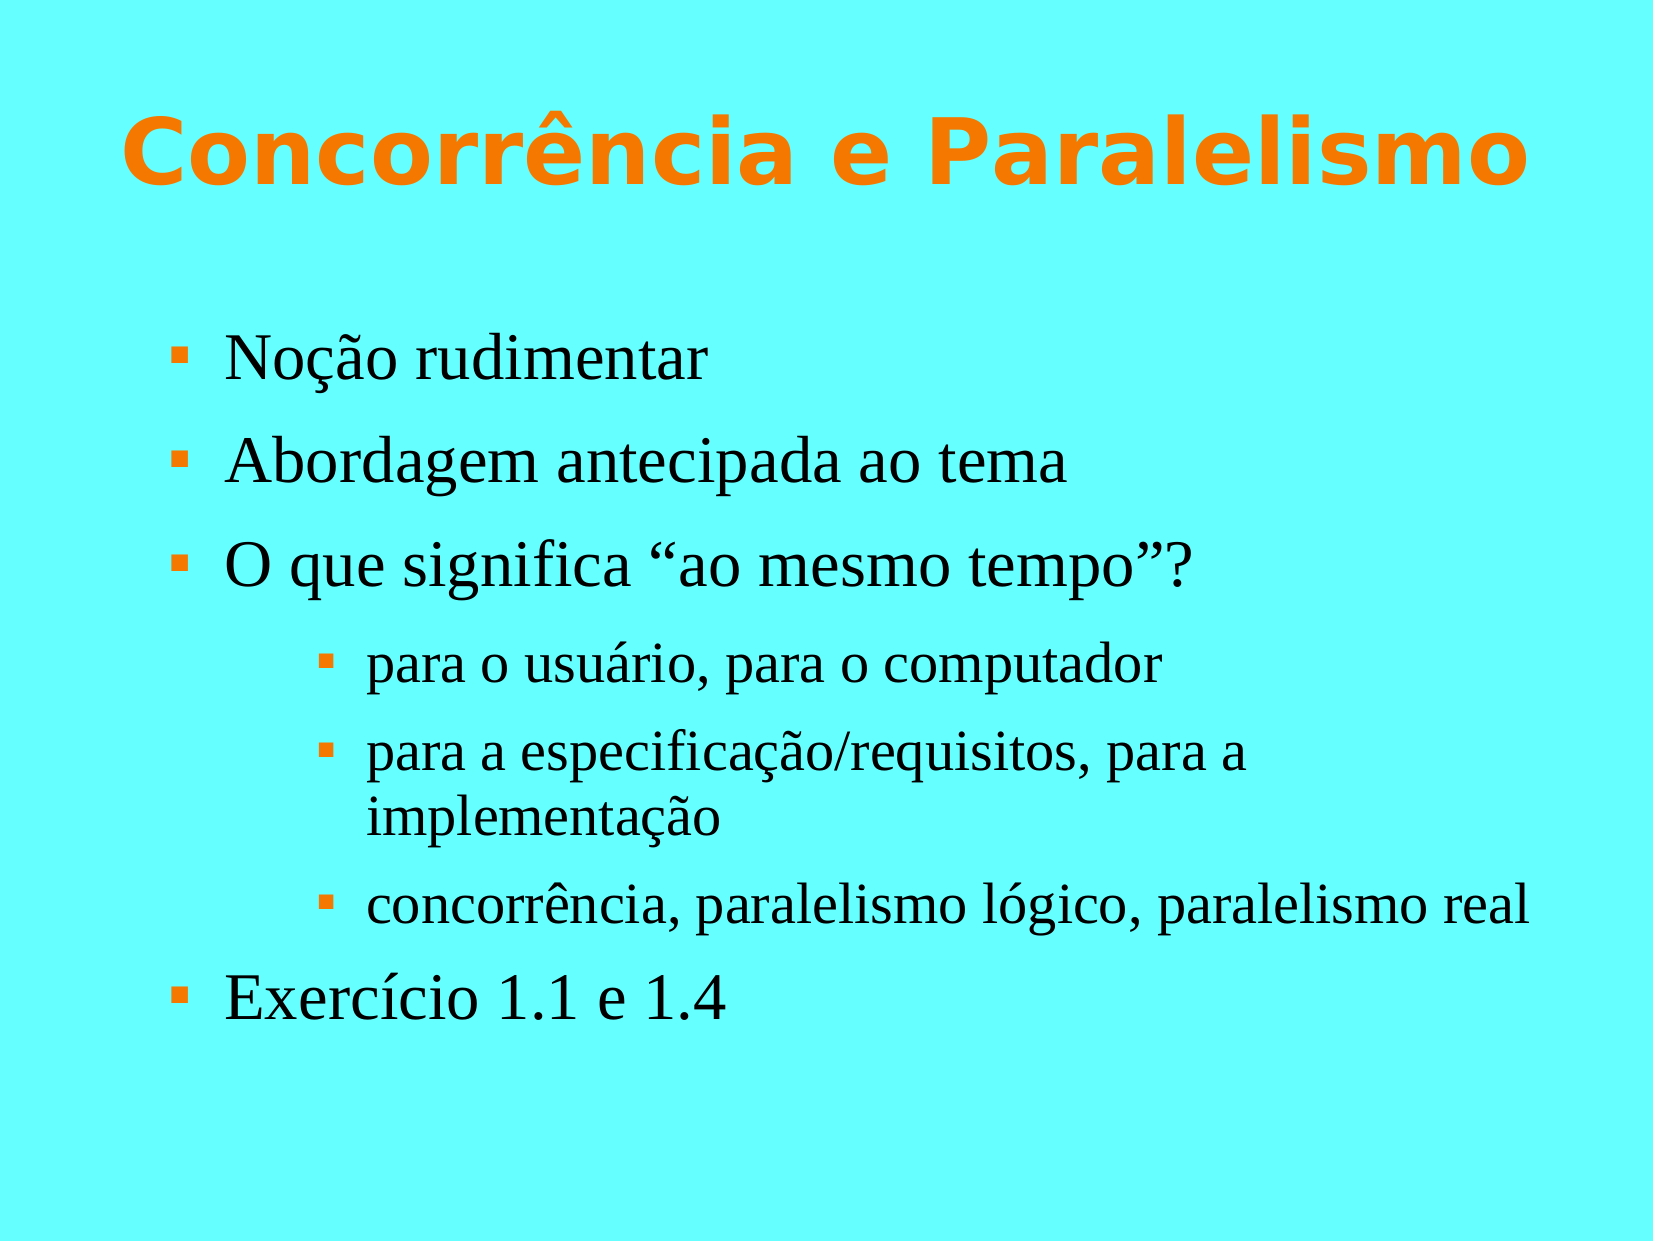

# Concorrência e Paralelismo
Noção rudimentar
Abordagem antecipada ao tema
O que significa “ao mesmo tempo”?
para o usuário, para o computador
para a especificação/requisitos, para a implementação
concorrência, paralelismo lógico, paralelismo real
Exercício 1.1 e 1.4